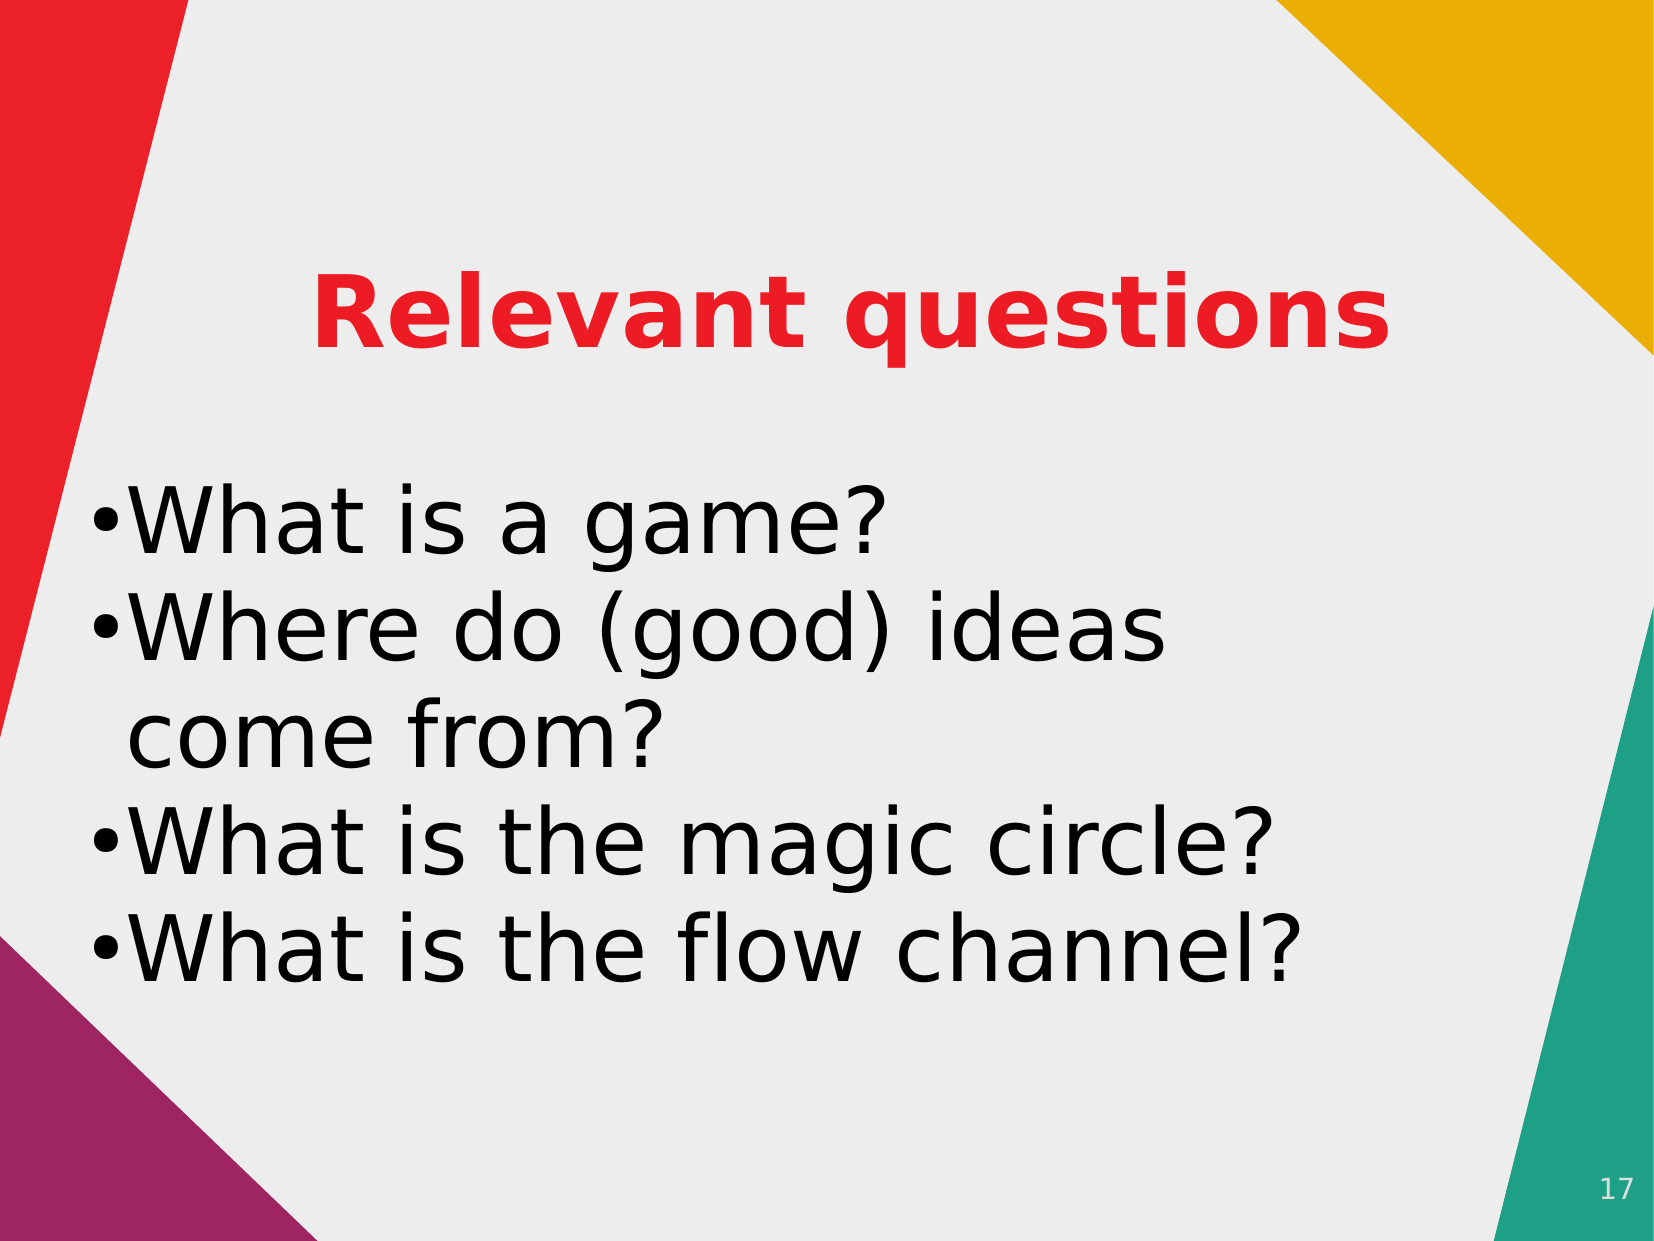

Relevant questions
What is a game?
Where do (good) ideas
come from?
What is the magic circle?
What is the flow channel?
17